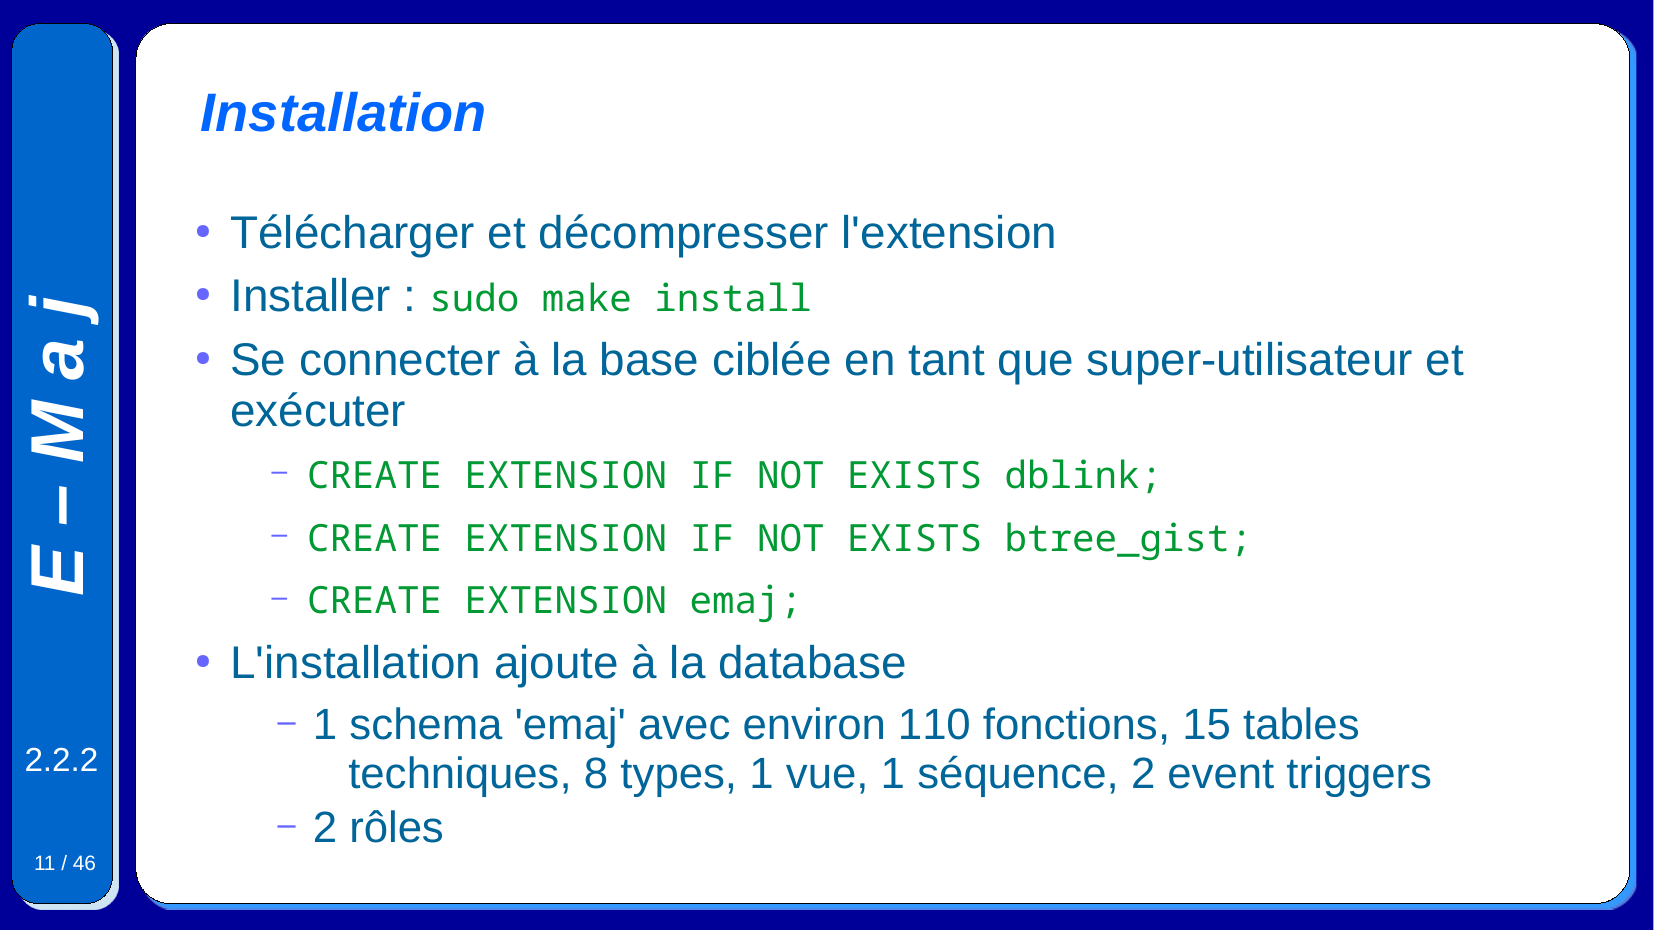

# Installation
Télécharger et décompresser l'extension
Installer : sudo make install
Se connecter à la base ciblée en tant que super-utilisateur et exécuter
CREATE EXTENSION IF NOT EXISTS dblink;
CREATE EXTENSION IF NOT EXISTS btree_gist;
CREATE EXTENSION emaj;
L'installation ajoute à la database
1 schema 'emaj' avec environ 110 fonctions, 15 tables techniques, 8 types, 1 vue, 1 séquence, 2 event triggers
2 rôles